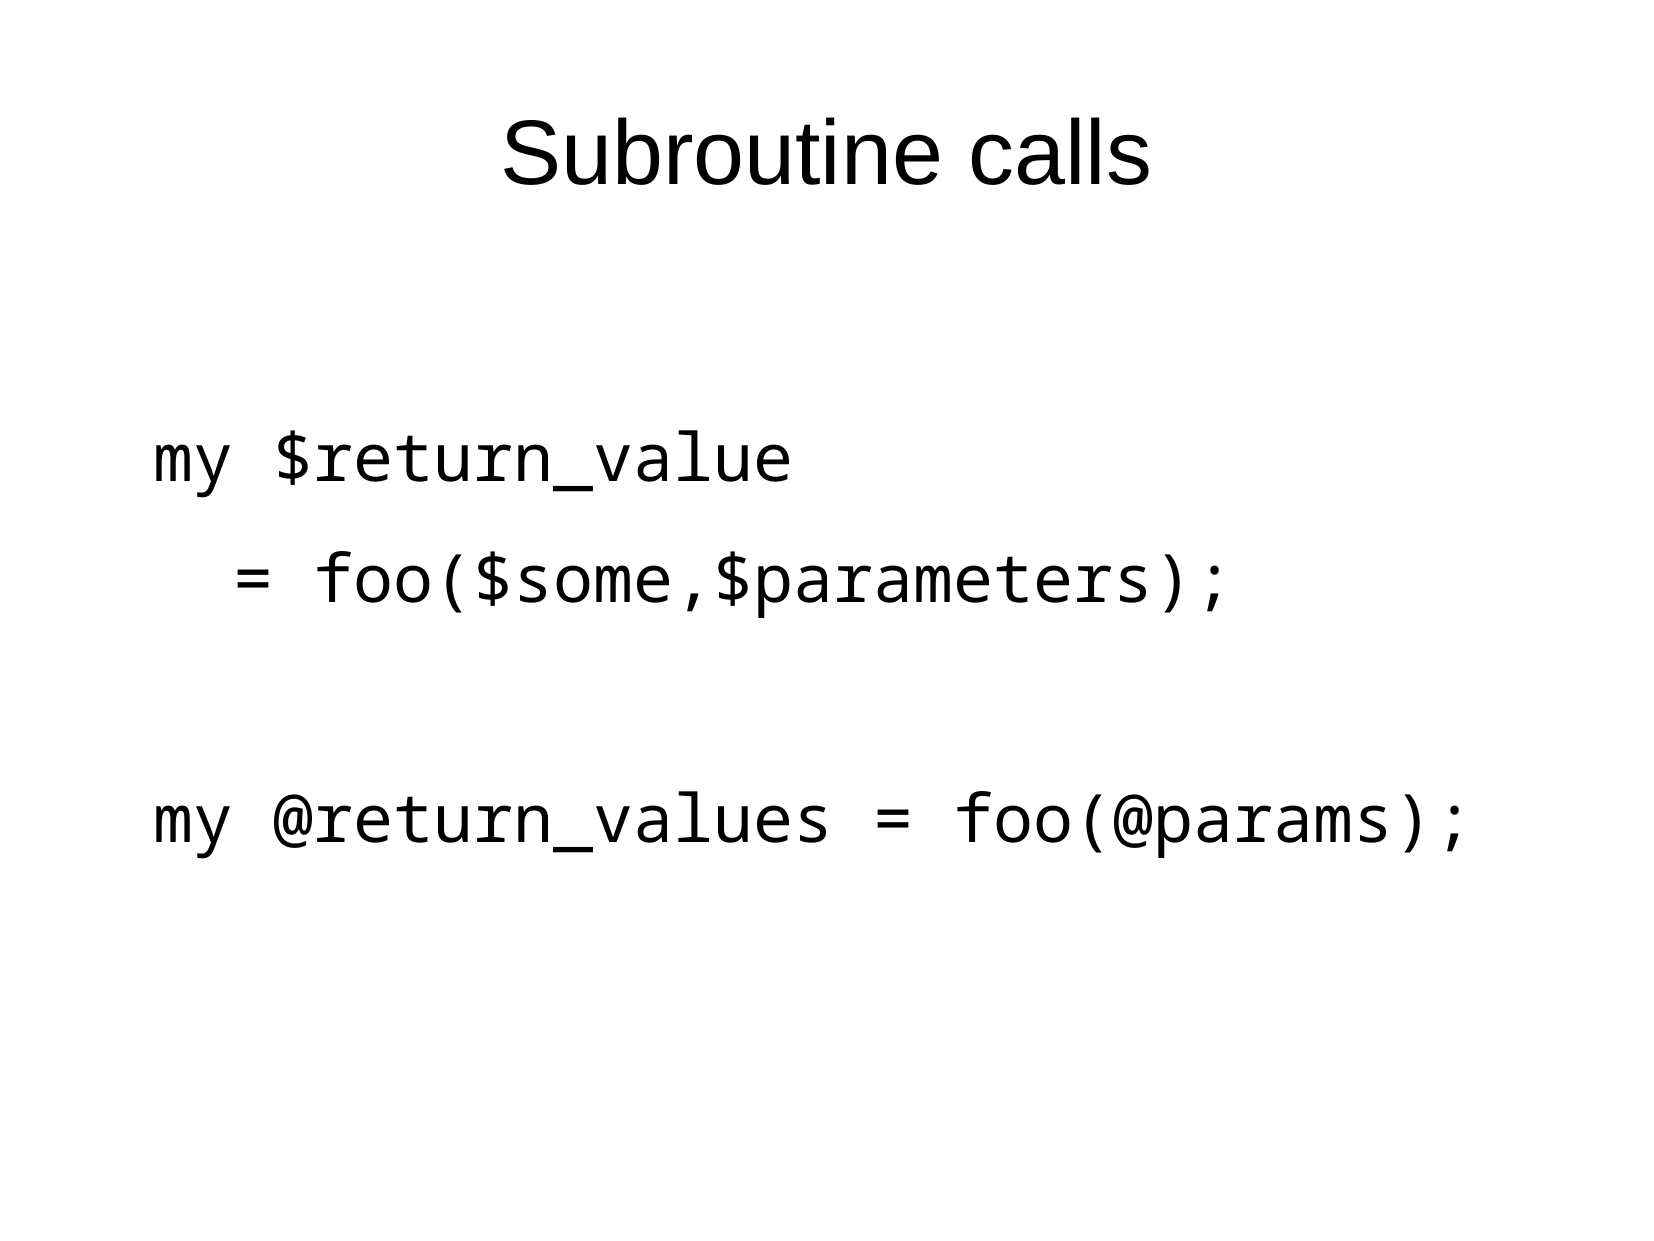

# Subroutine calls
my $return_value
 = foo($some,$parameters);
my @return_values = foo(@params);